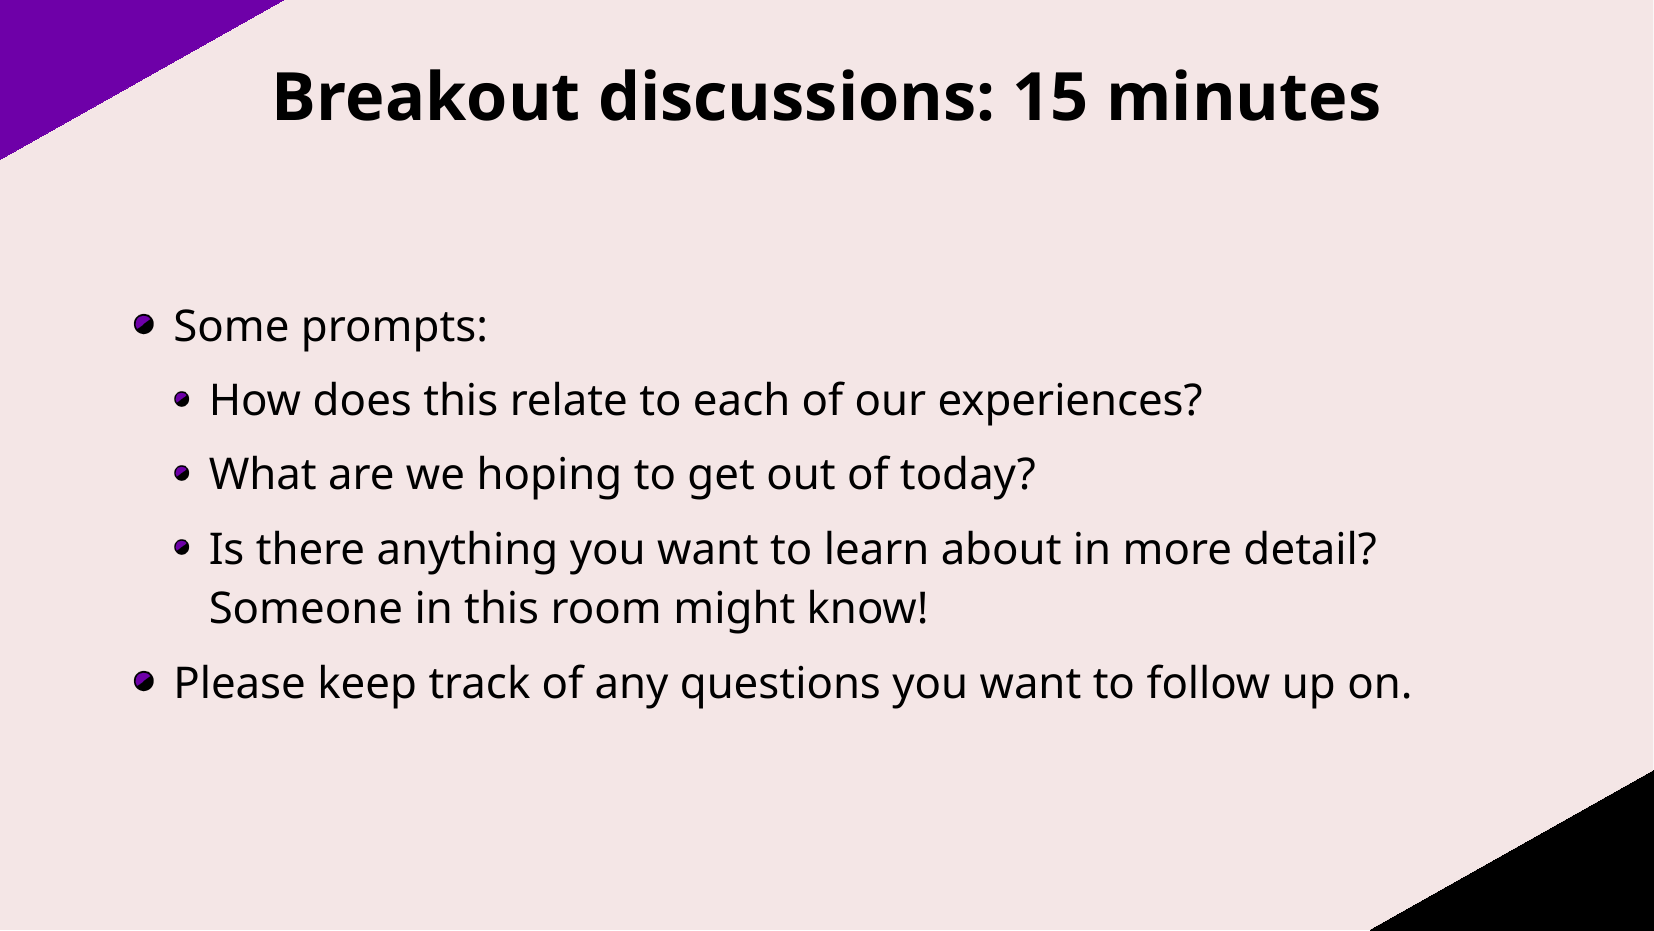

# Breakout discussions: 15 minutes
Some prompts:
How does this relate to each of our experiences?
What are we hoping to get out of today?
Is there anything you want to learn about in more detail? Someone in this room might know!
Please keep track of any questions you want to follow up on.